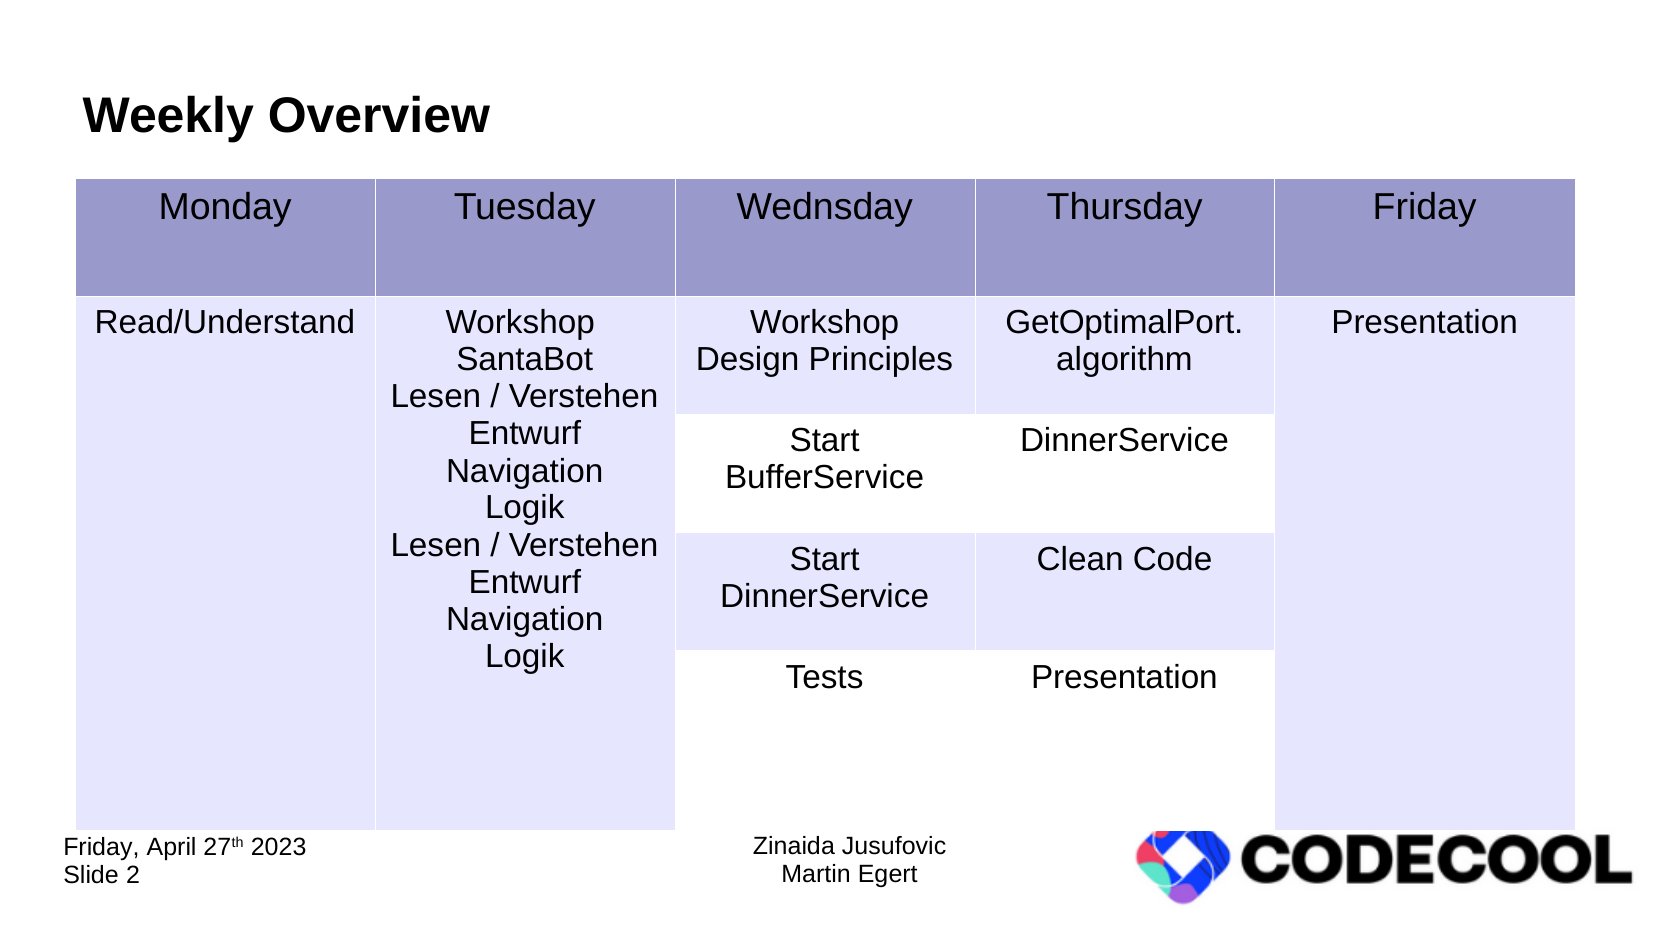

# Weekly Overview
| Monday | Tuesday | Wednsday | Thursday | Friday |
| --- | --- | --- | --- | --- |
| Read/Understand | Workshop SantaBot Lesen / Verstehen Entwurf Navigation Logik Lesen / Verstehen Entwurf Navigation Logik | Workshop Design Principles | GetOptimalPort. algorithm | Presentation |
| | | Start BufferService | DinnerService | |
| | | Start DinnerService | Clean Code | |
| | | Tests | Presentation | |
Zinaida Jusufovic
Martin Egert
Friday, April 27th 2023
Slide